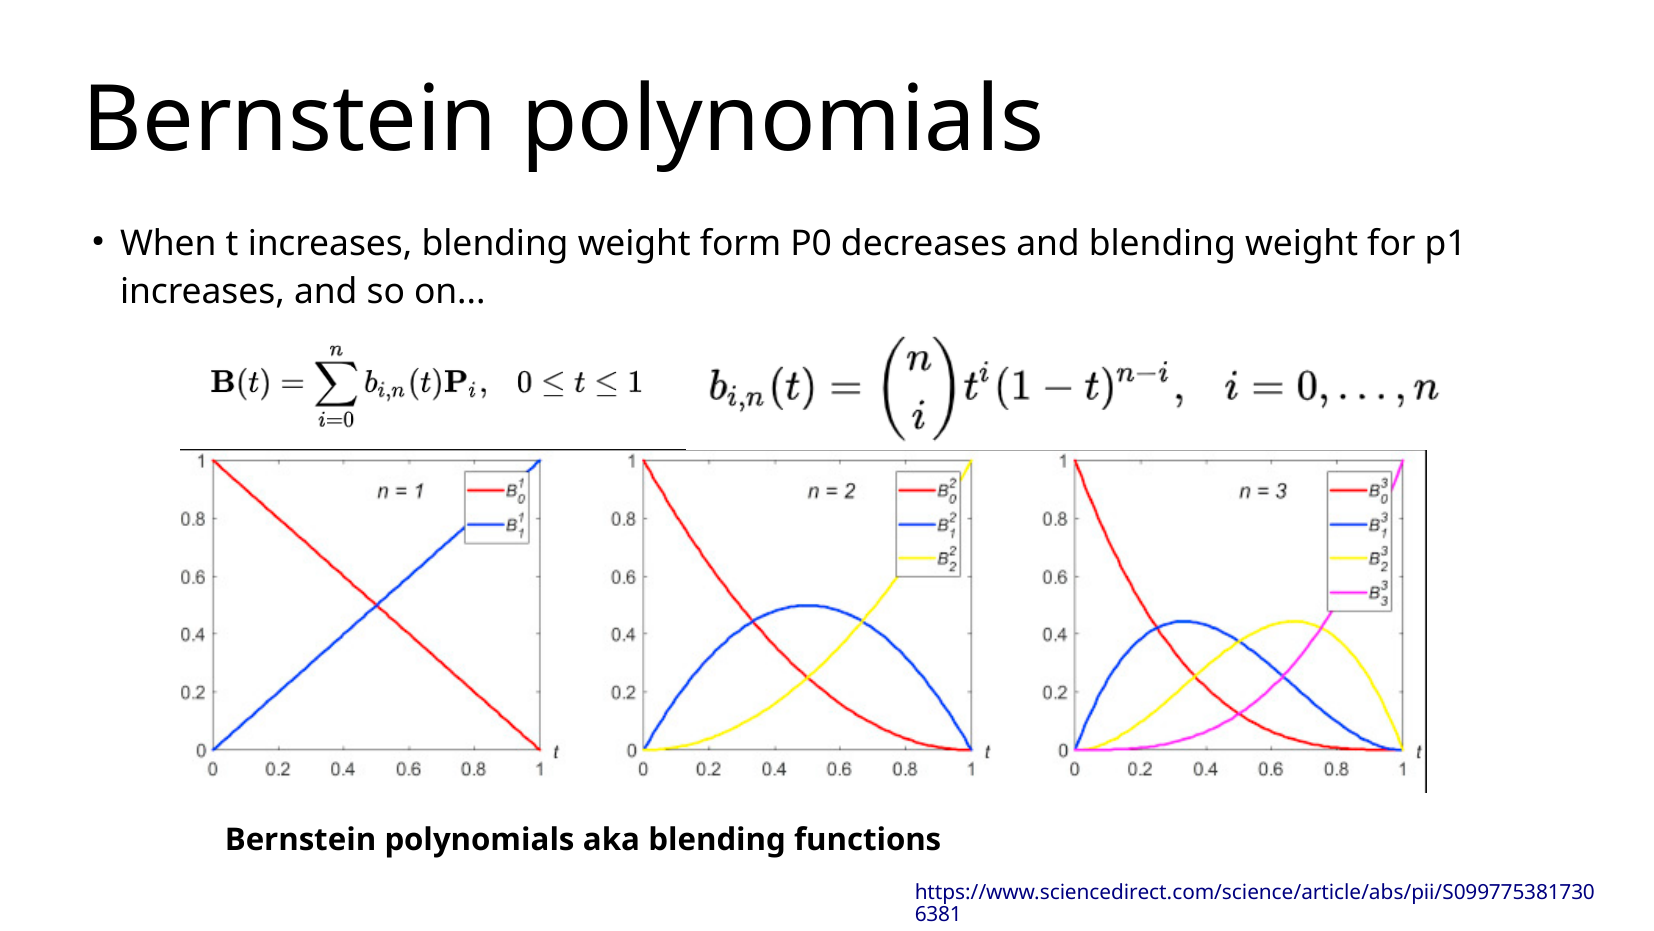

# Bernstein polynomials
When t increases, blending weight form P0 decreases and blending weight for p1 increases, and so on...
Bernstein polynomials aka blending functions
https://www.sciencedirect.com/science/article/abs/pii/S0997753817306381